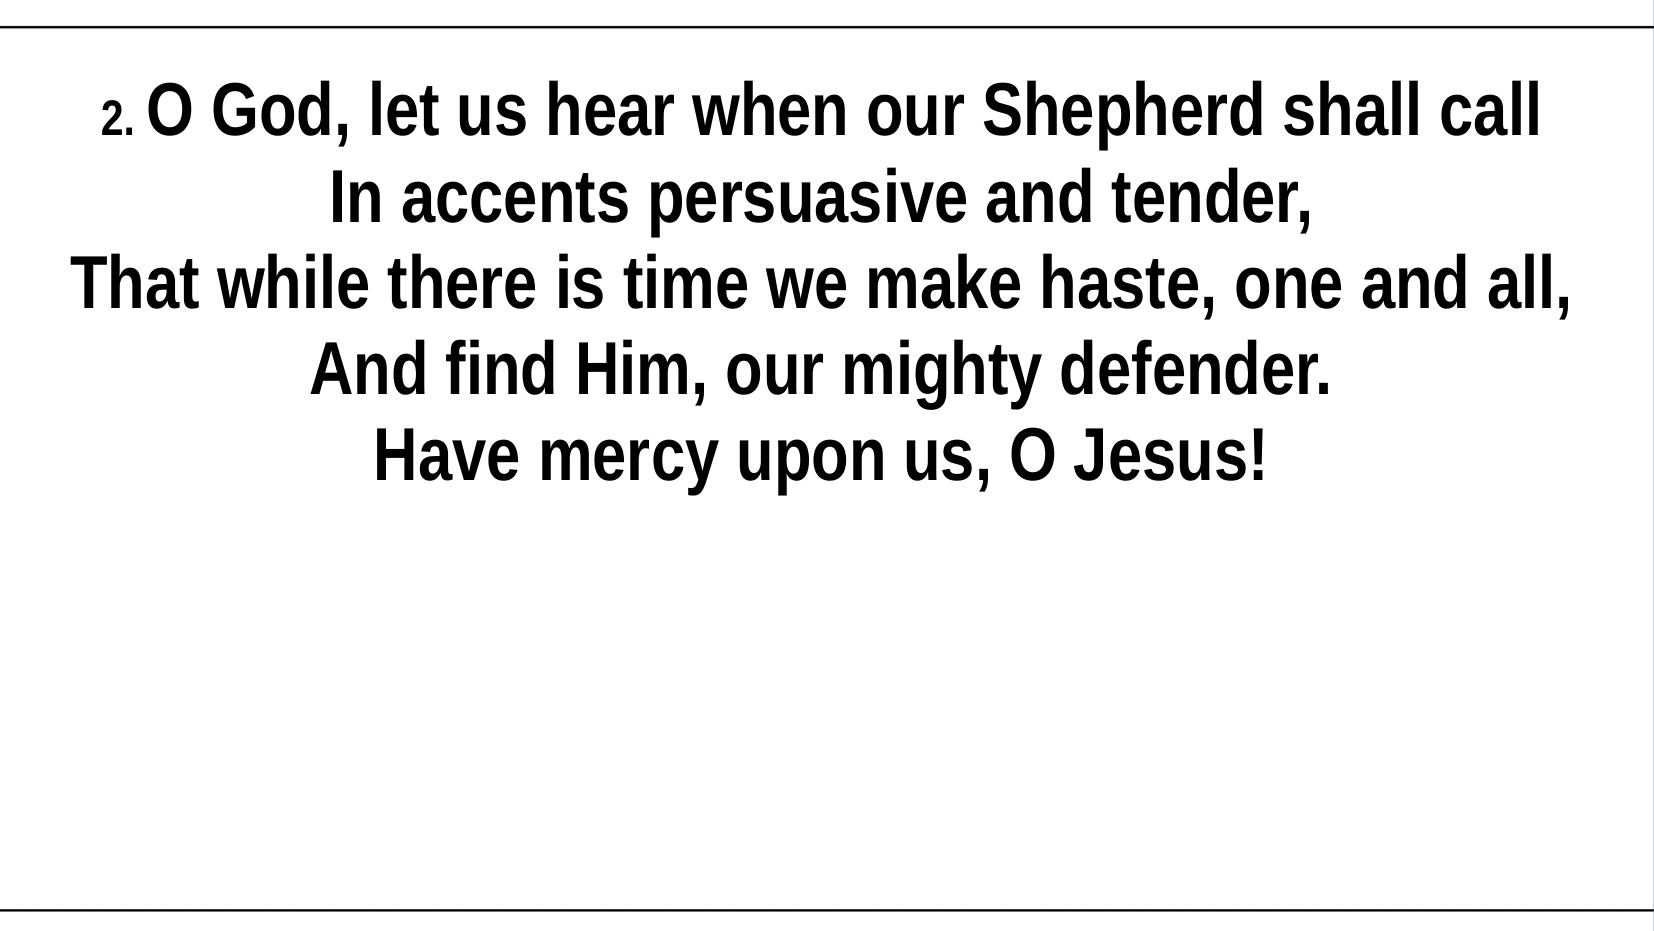

2. O God, let us hear when our Shepherd shall call
In accents persuasive and tender,
That while there is time we make haste, one and all,
And find Him, our mighty defender.
Have mercy upon us, O Jesus!